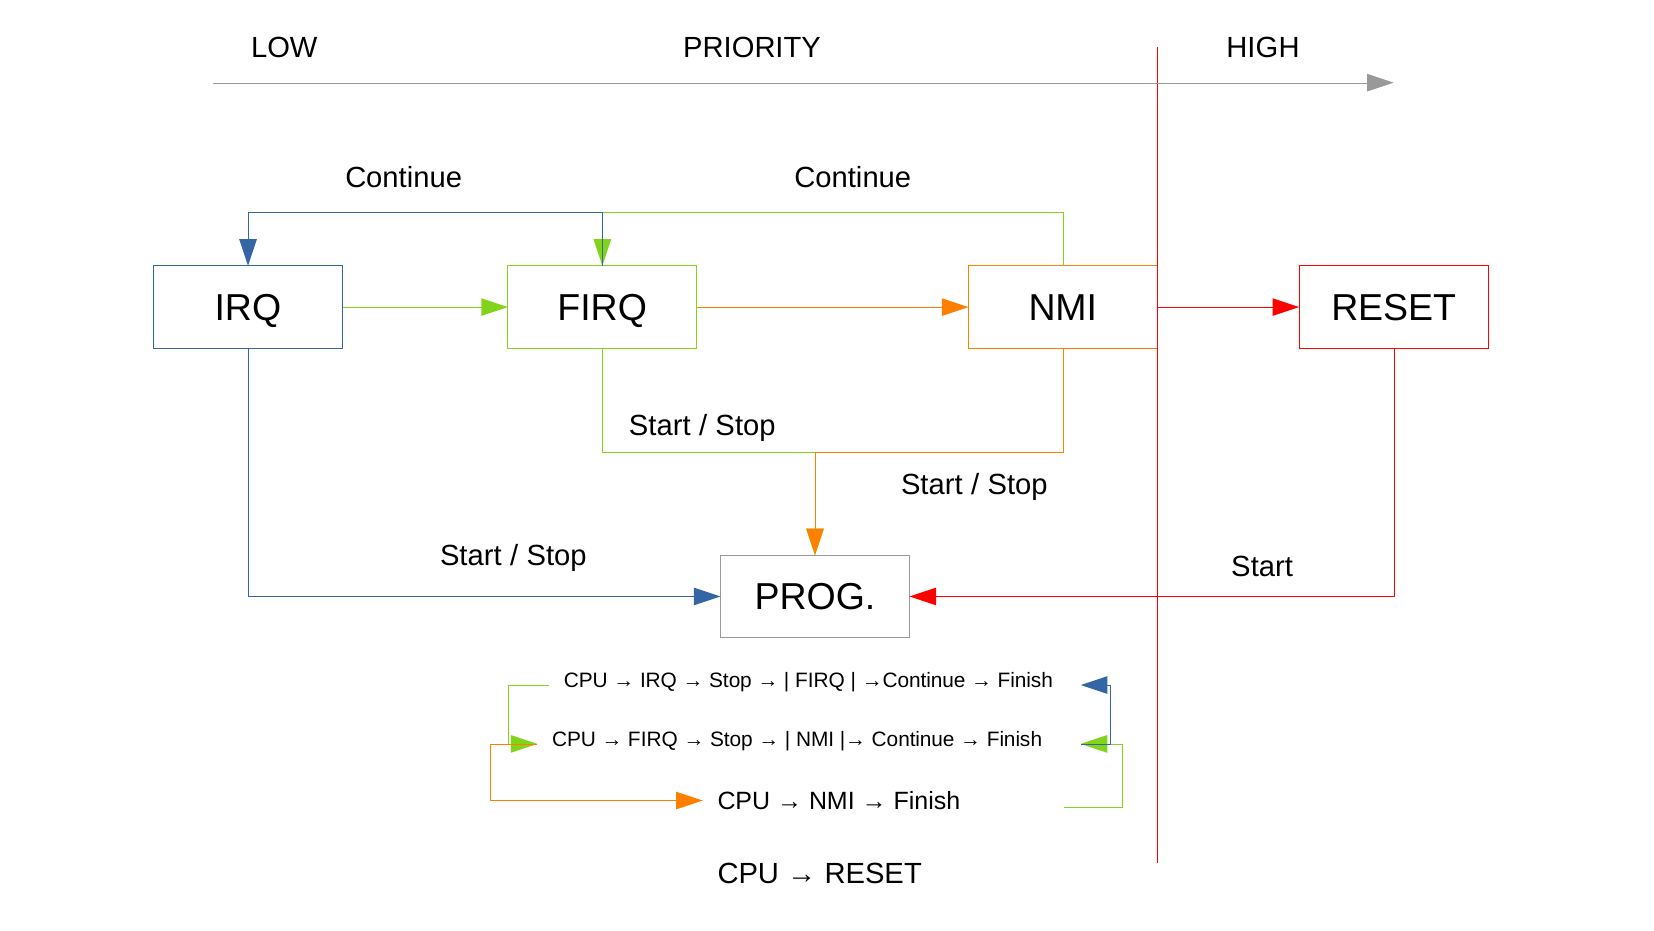

PRIORITY
HIGH
LOW
Continue
Continue
IRQ
FIRQ
NMI
RESET
Start / Stop
Start / Stop
Start / Stop
Start
PROG.
CPU → IRQ → Stop → | FIRQ | →Continue → Finish
CPU → FIRQ → Stop → | NMI |→ Continue → Finish
CPU → NMI → Finish
CPU → RESET